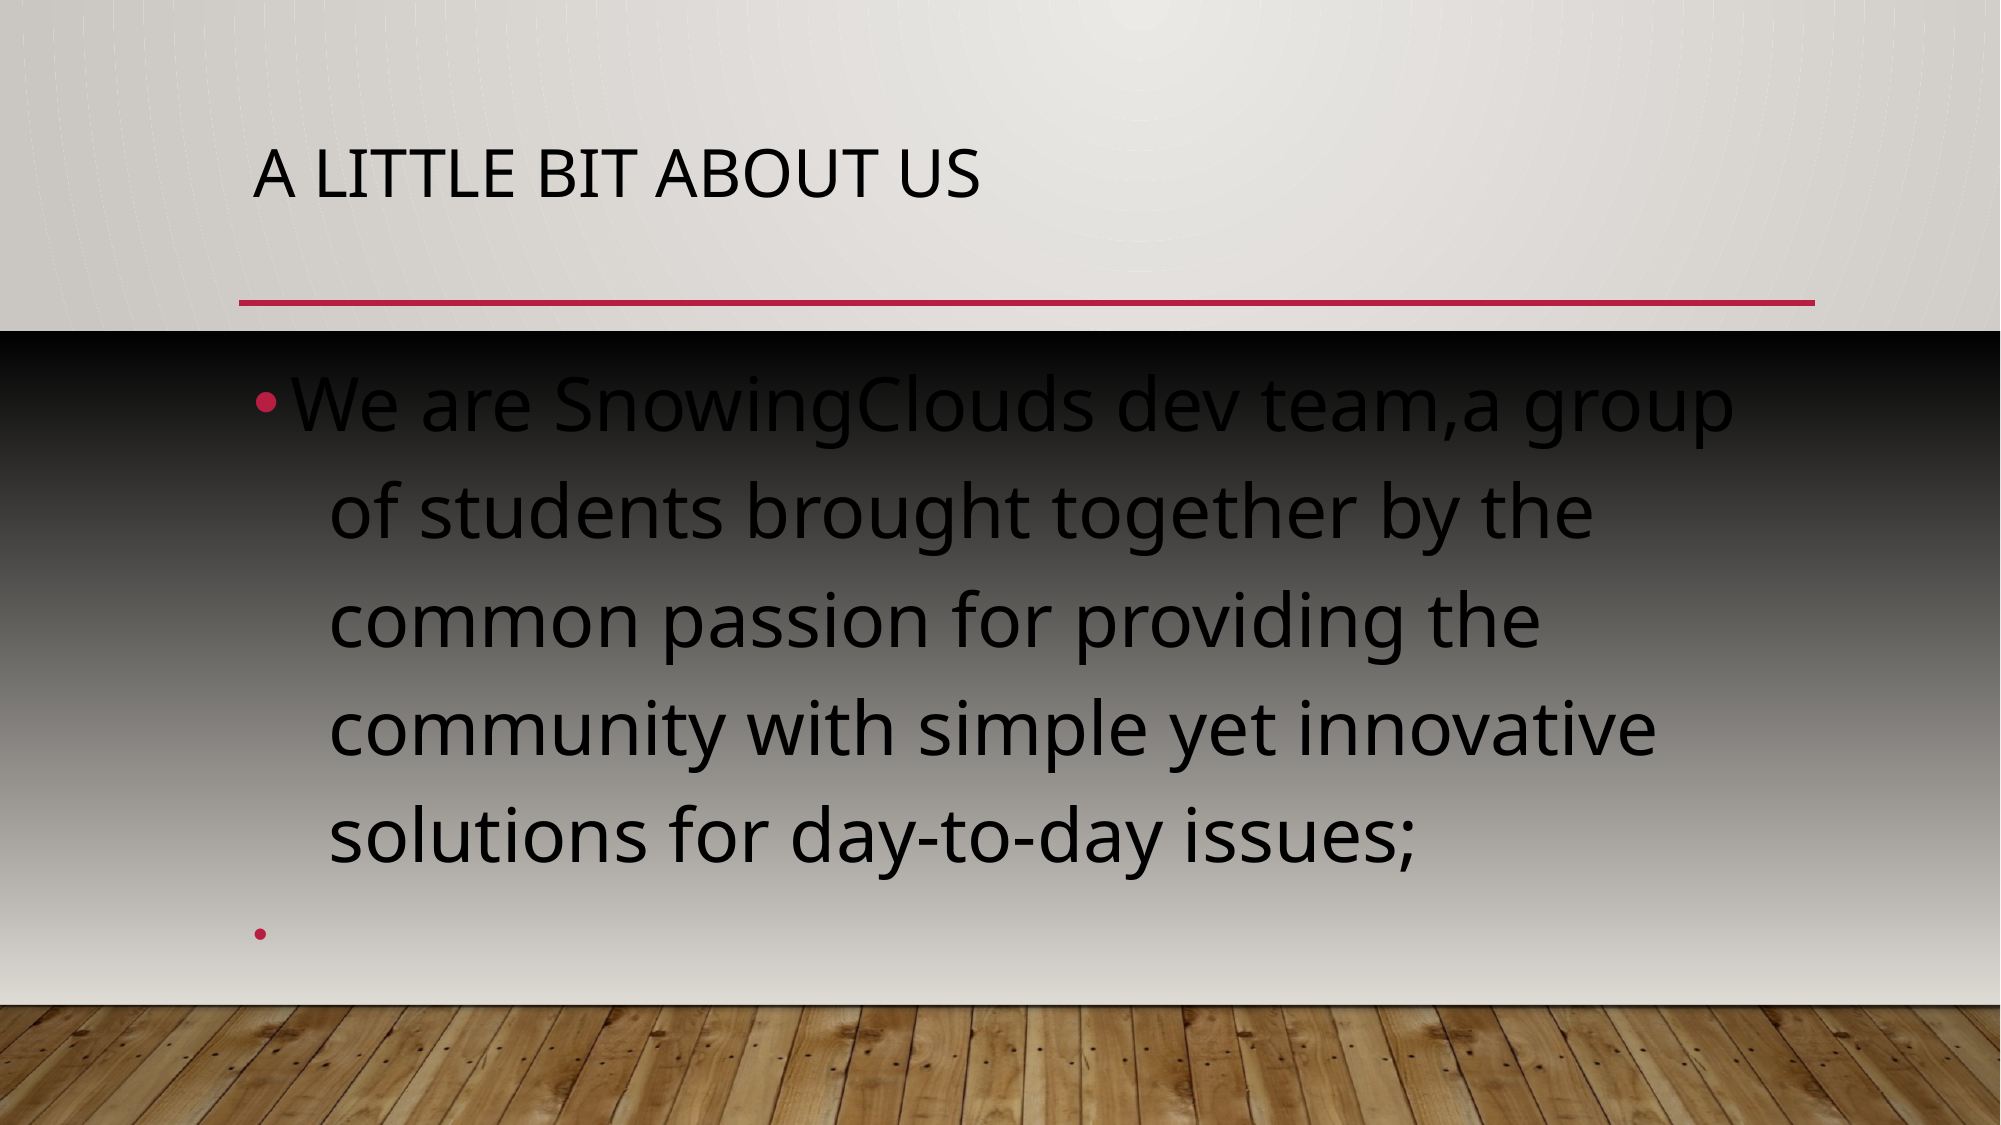

# A little bit about us
We are SnowingClouds dev team,a group of students brought together by the common passion for providing the community with simple yet innovative solutions for day-to-day issues;